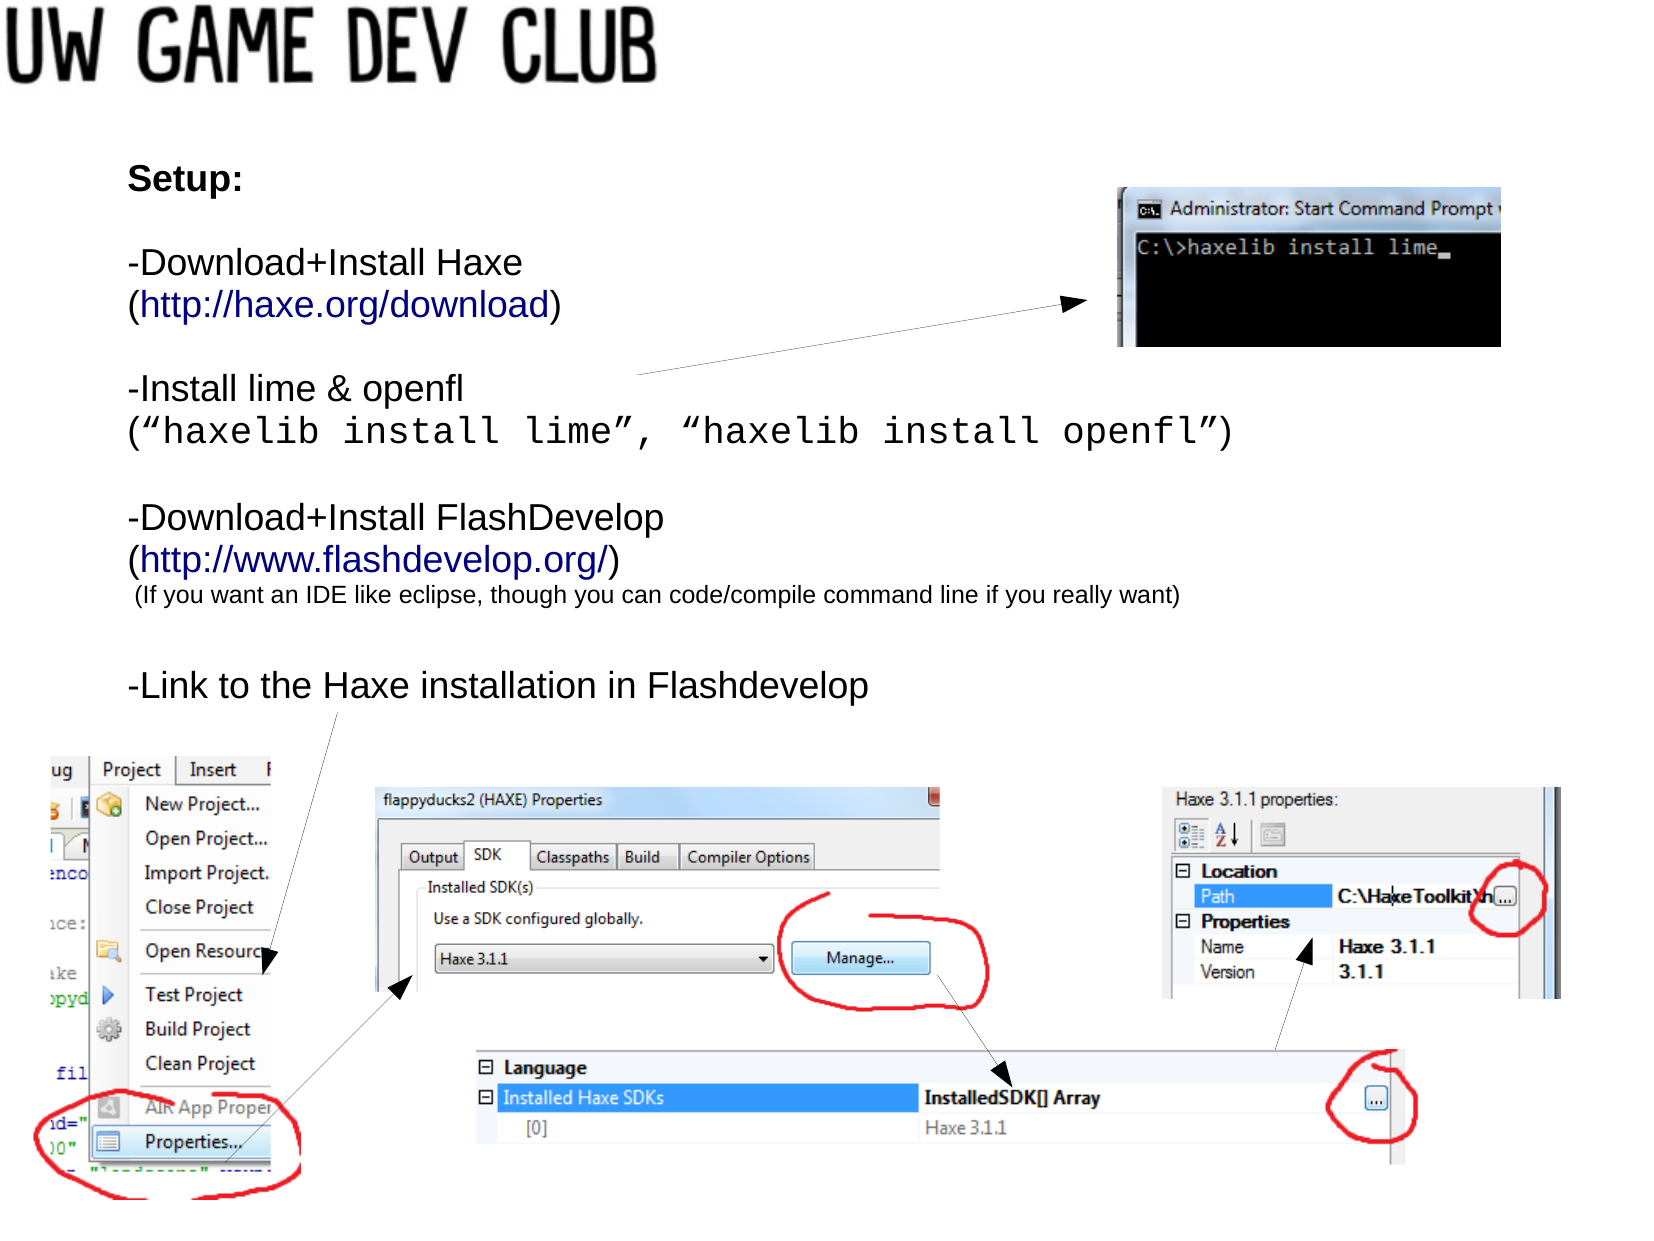

Setup:
-Download+Install Haxe
(http://haxe.org/download)
-Install lime & openfl
(“haxelib install lime”, “haxelib install openfl”)
-Download+Install FlashDevelop
(http://www.flashdevelop.org/)
 (If you want an IDE like eclipse, though you can code/compile command line if you really want)
-Link to the Haxe installation in Flashdevelop